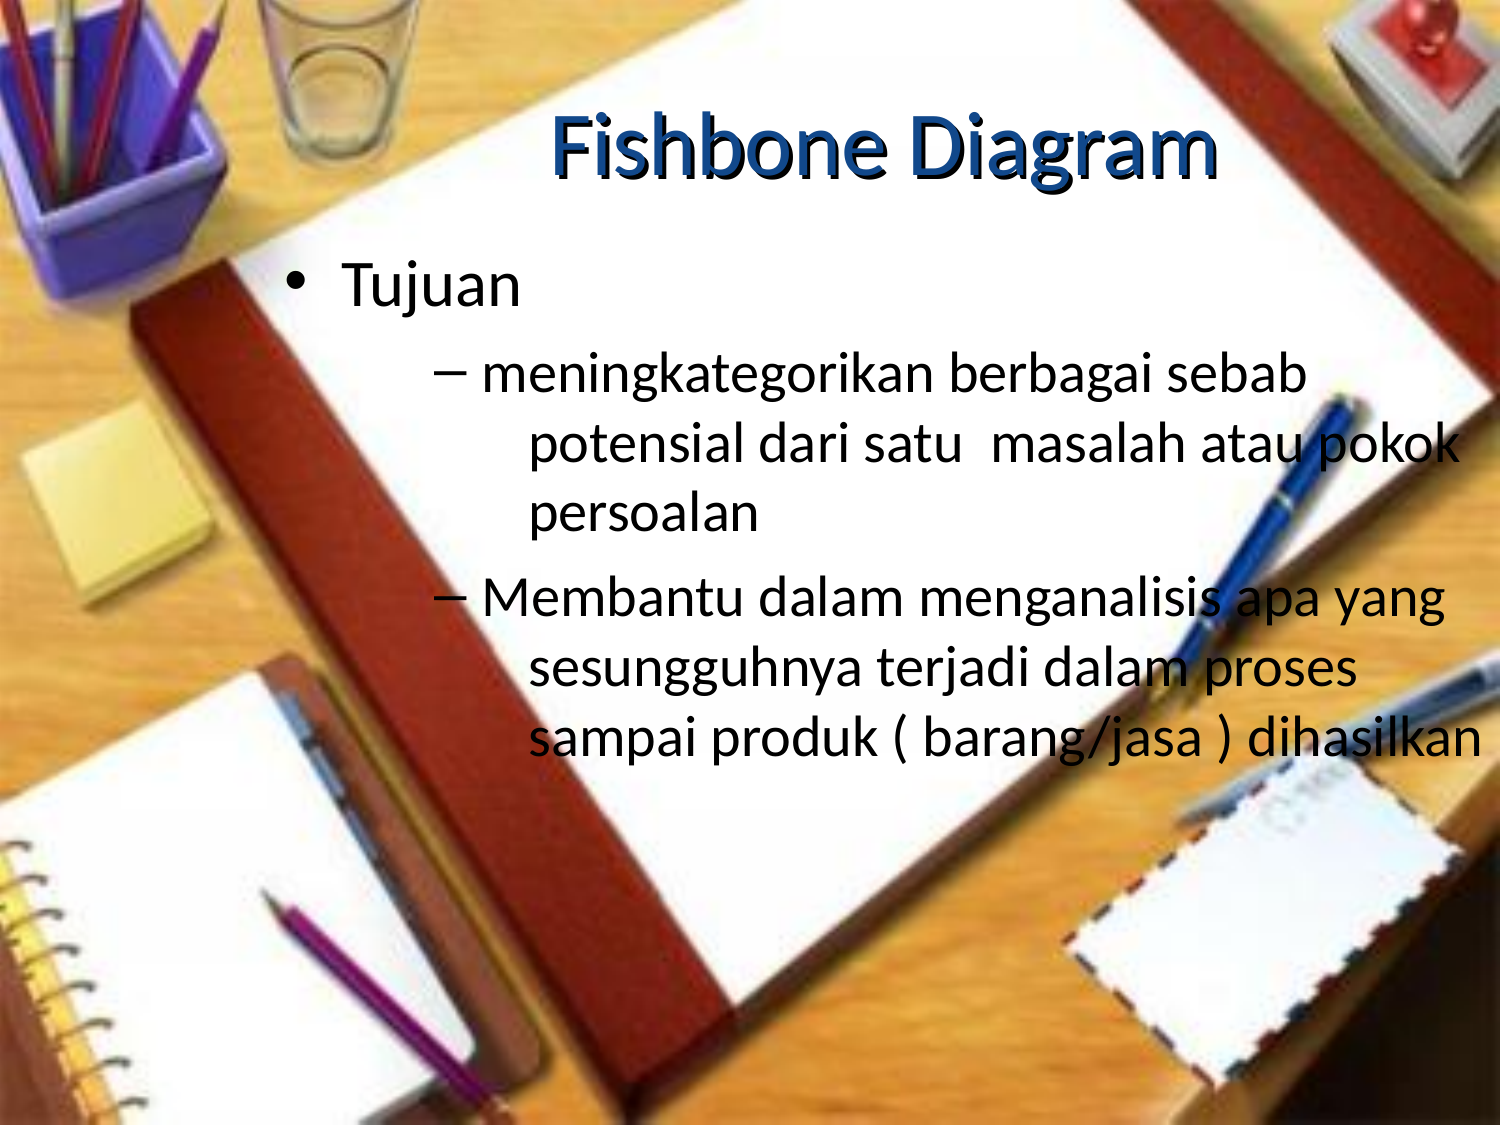

# Fishbone Diagram
Tujuan
meningkategorikan berbagai sebab potensial dari satu masalah atau pokok persoalan
Membantu dalam menganalisis apa yang sesungguhnya terjadi dalam proses sampai produk ( barang/jasa ) dihasilkan